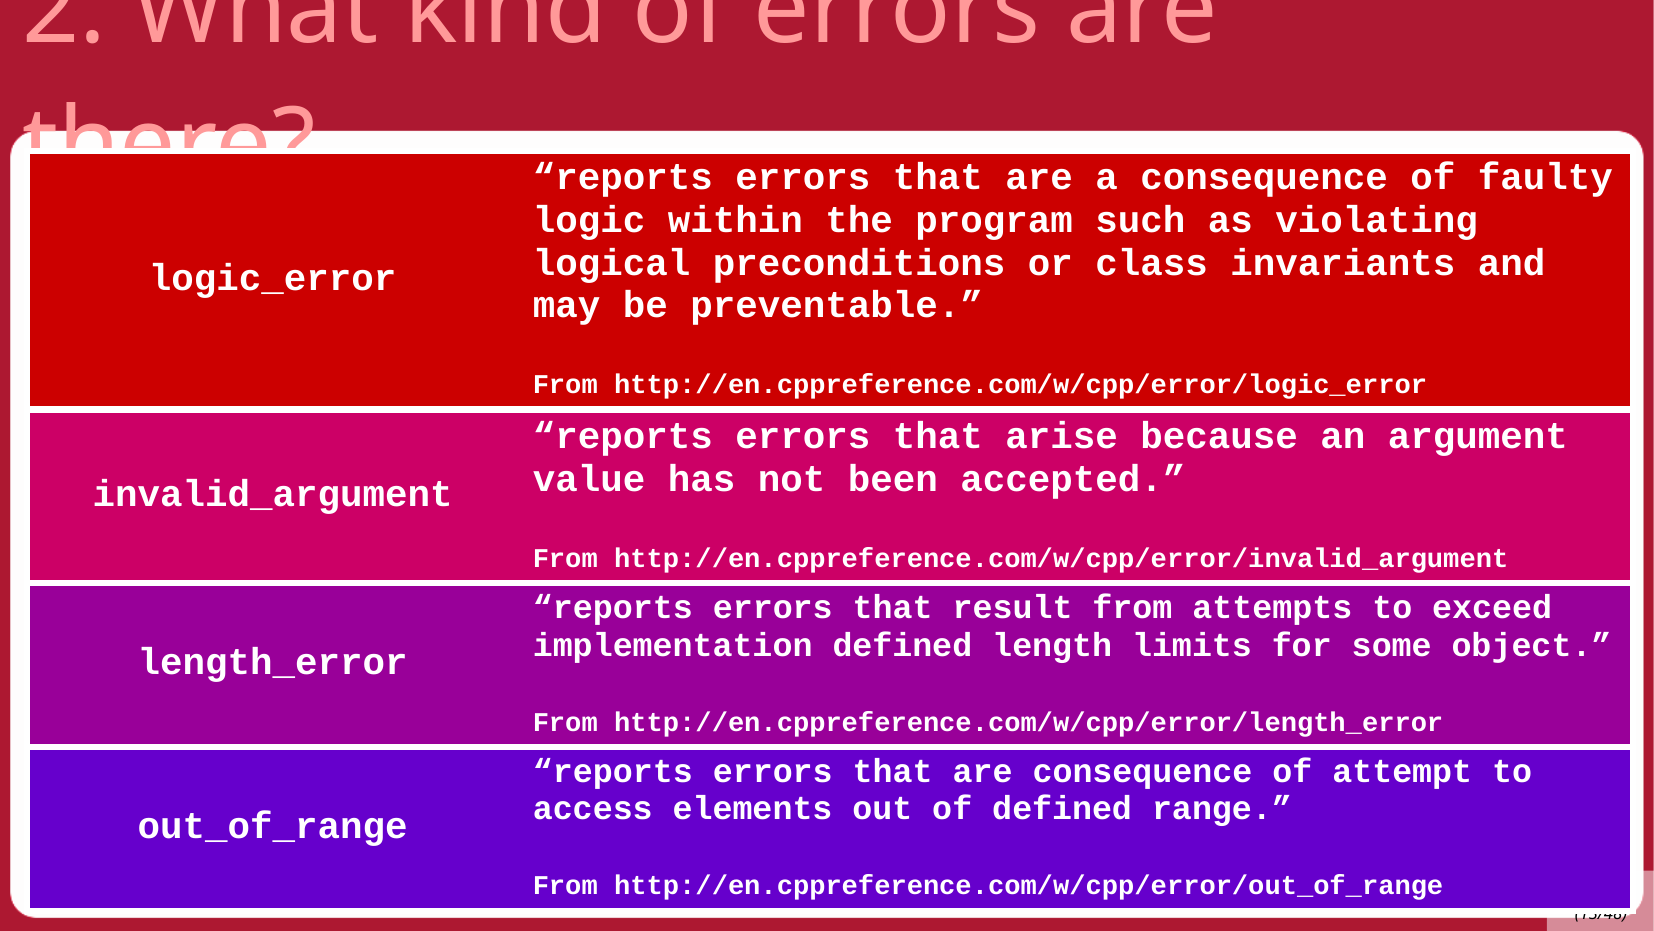

# 2. What kind of errors are there?
| logic\_error | “reports errors that are a consequence of faulty logic within the program such as violating logical preconditions or class invariants and may be preventable.” From http://en.cppreference.com/w/cpp/error/logic\_error |
| --- | --- |
| invalid\_argument | “reports errors that arise because an argument value has not been accepted.” From http://en.cppreference.com/w/cpp/error/invalid\_argument |
| length\_error | “reports errors that result from attempts to exceed implementation defined length limits for some object.” From http://en.cppreference.com/w/cpp/error/length\_error |
| out\_of\_range | “reports errors that are consequence of attempt to access elements out of defined range.” From http://en.cppreference.com/w/cpp/error/out\_of\_range |